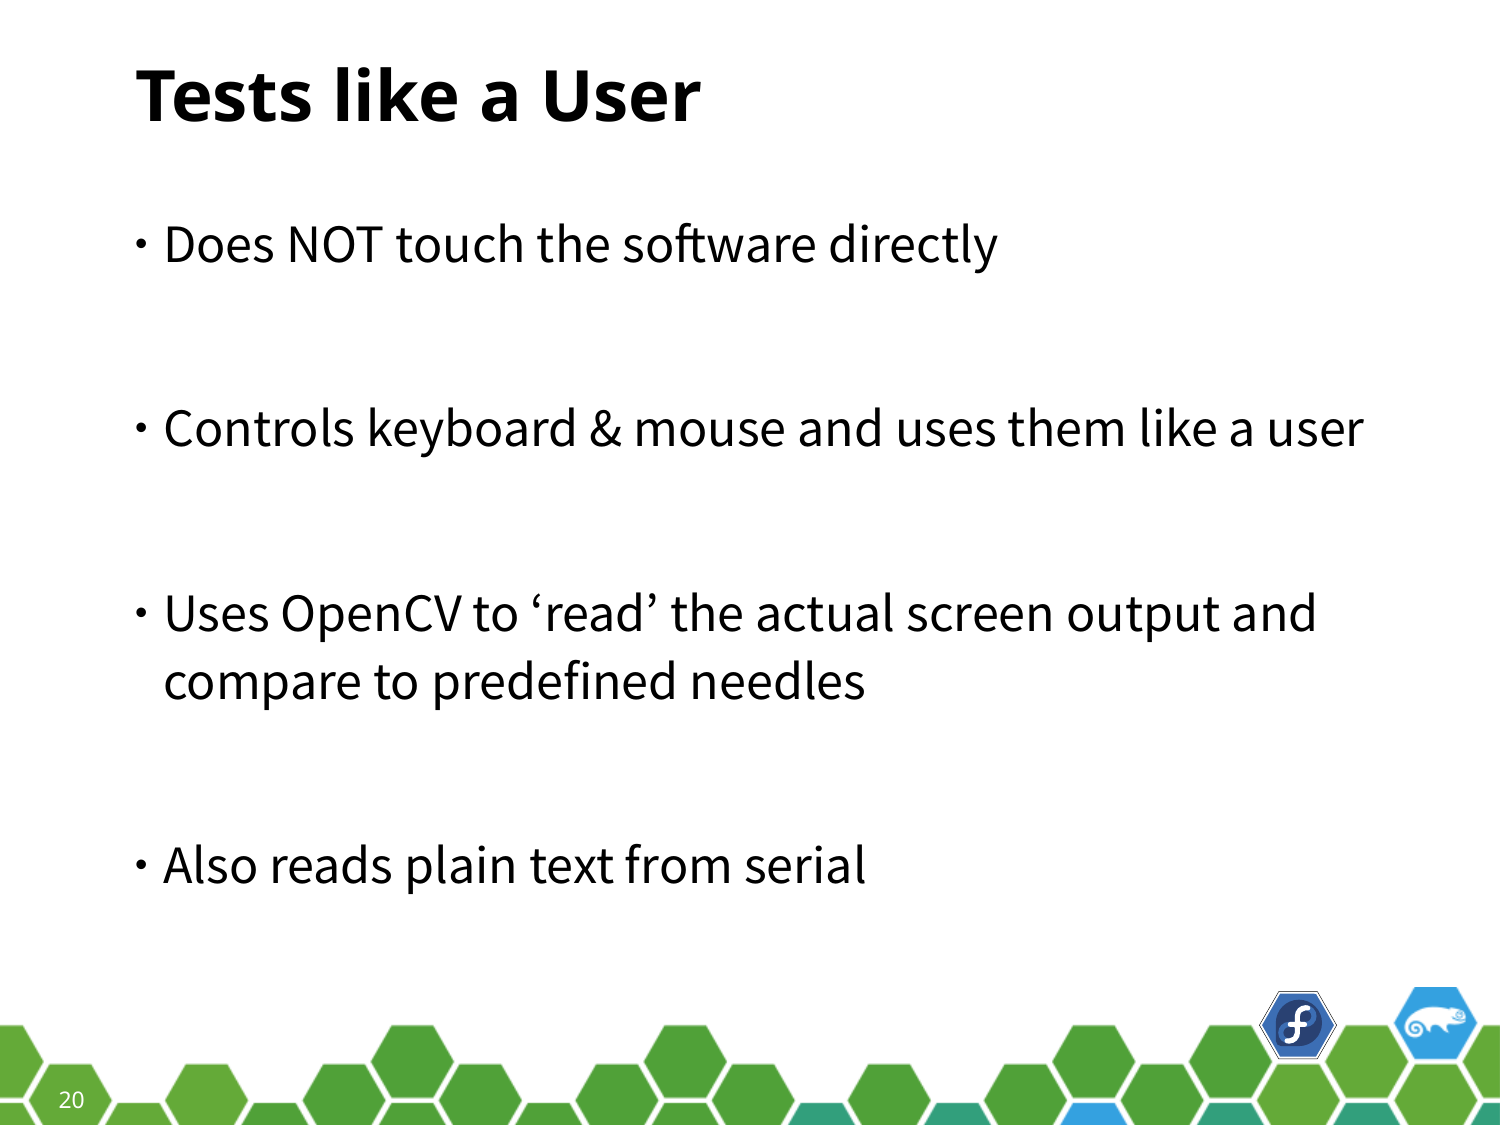

# Tests like a User
Does NOT touch the software directly
Controls keyboard & mouse and uses them like a user
Uses OpenCV to ‘read’ the actual screen output and compare to predefined needles
Also reads plain text from serial